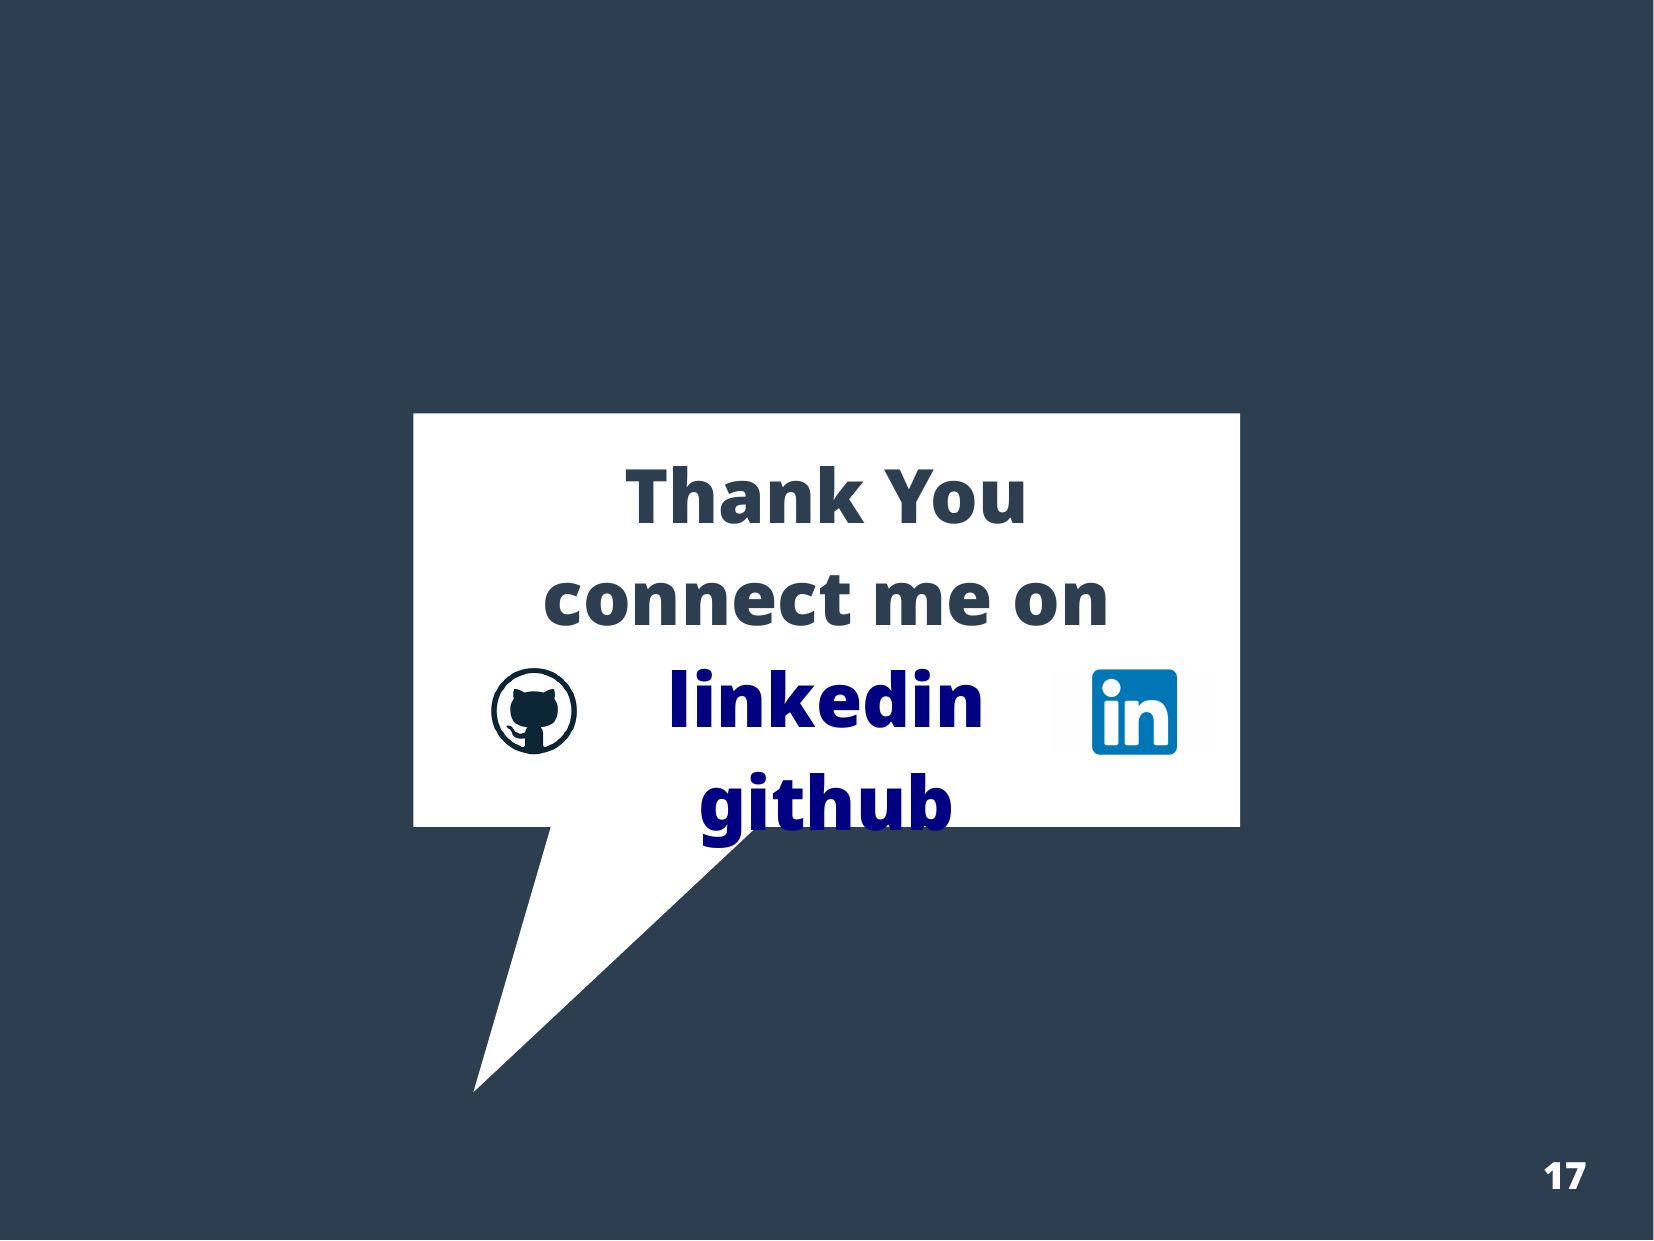

# Thank You connect me on linkedin github
17